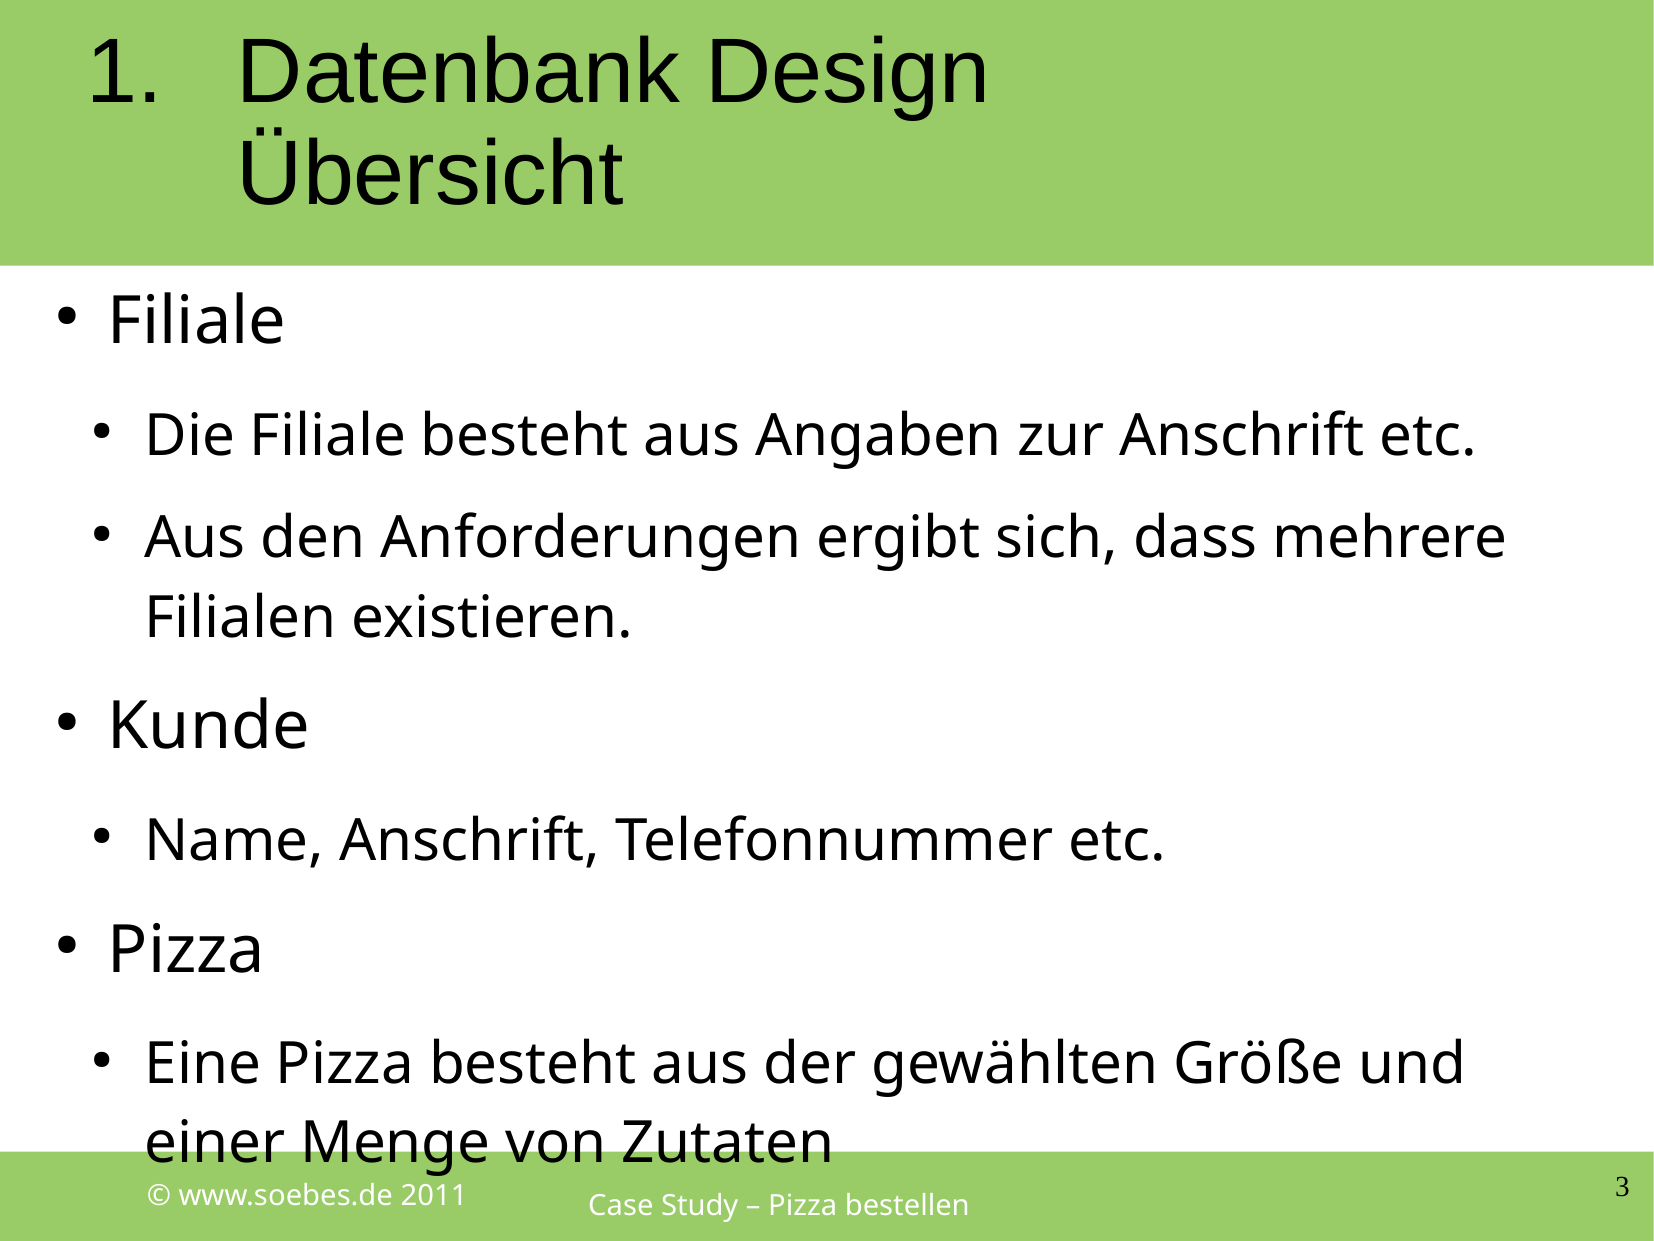

# 1.	Datenbank Design Übersicht
Filiale
Die Filiale besteht aus Angaben zur Anschrift etc.
Aus den Anforderungen ergibt sich, dass mehrere Filialen existieren.
Kunde
Name, Anschrift, Telefonnummer etc.
Pizza
Eine Pizza besteht aus der gewählten Größe und einer Menge von Zutaten
3